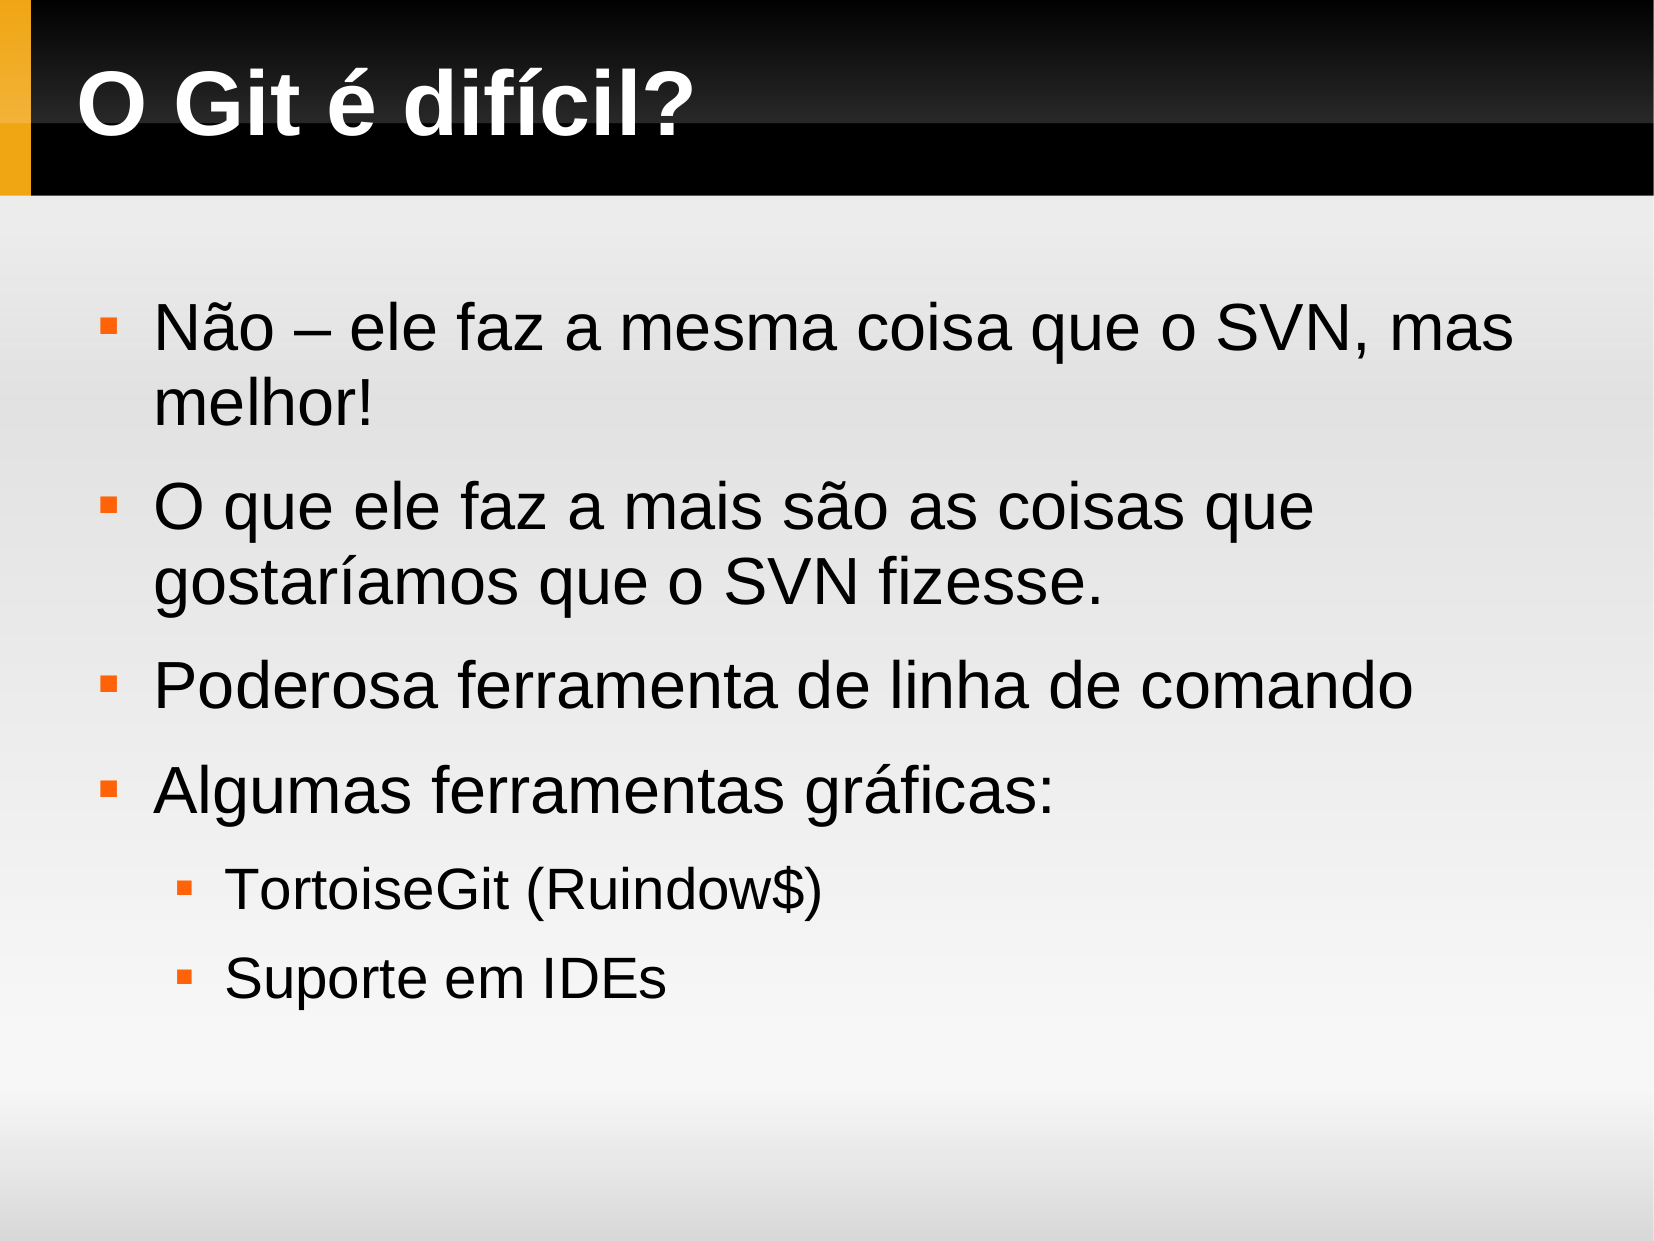

# O Git é difícil?
Não – ele faz a mesma coisa que o SVN, mas melhor!
O que ele faz a mais são as coisas que gostaríamos que o SVN fizesse.
Poderosa ferramenta de linha de comando
Algumas ferramentas gráficas:
TortoiseGit (Ruindow$)
Suporte em IDEs